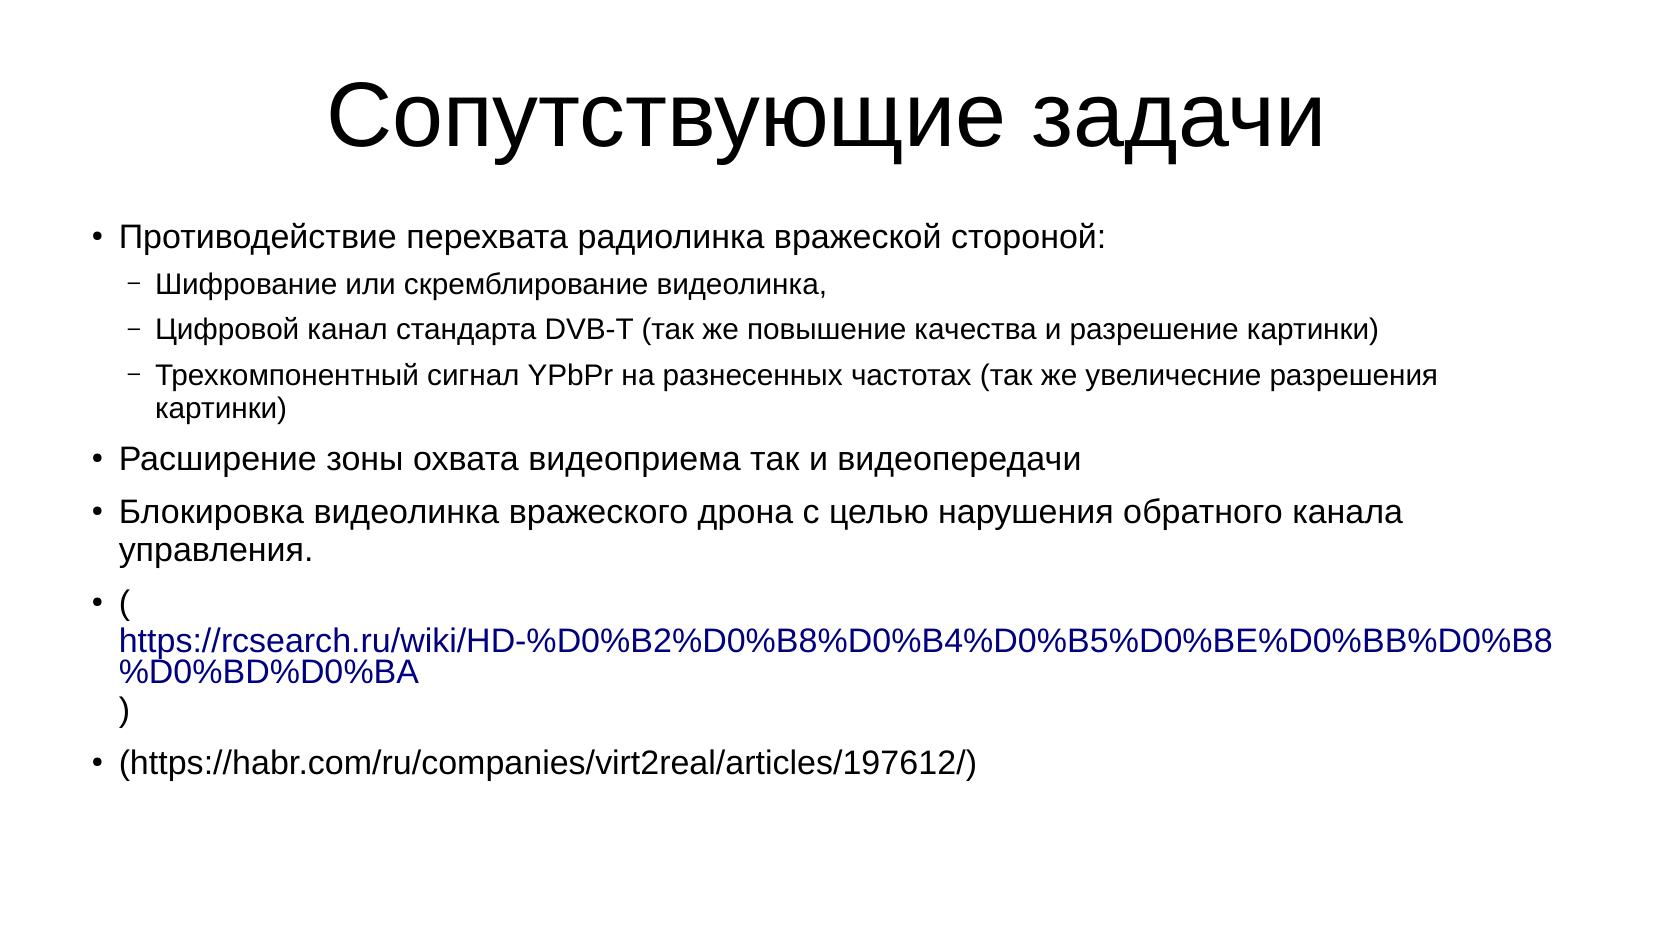

# Сопутствующие задачи
Противодействие перехвата радиолинка вражеской стороной:
Шифрование или скремблирование видеолинка,
Цифровой канал стандарта DVB-T (так же повышение качества и разрешение картинки)
Трехкомпонентный сигнал YPbPr на разнесенных частотах (так же увеличесние разрешения картинки)
Расширение зоны охвата видеоприема так и видеопередачи
Блокировка видеолинка вражеского дрона с целью нарушения обратного канала управления.
(https://rcsearch.ru/wiki/HD-%D0%B2%D0%B8%D0%B4%D0%B5%D0%BE%D0%BB%D0%B8%D0%BD%D0%BA)
(https://habr.com/ru/companies/virt2real/articles/197612/)